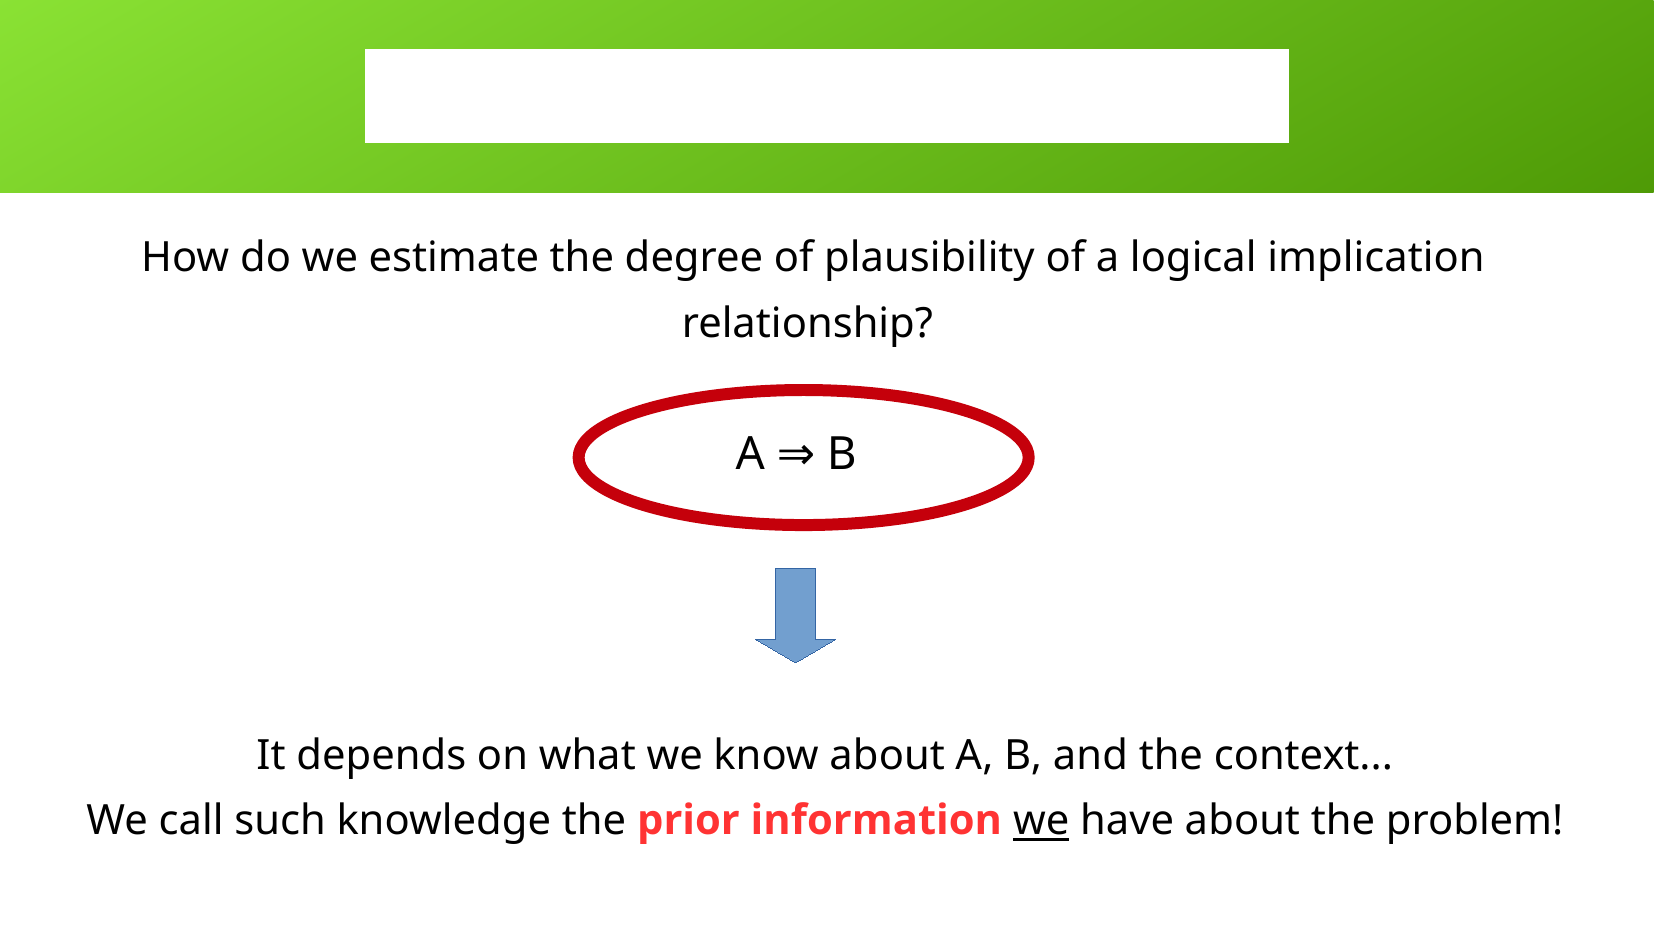

# The role of prior information
How do we estimate the degree of plausibility of a logical implication relationship?
A ⇒ B
It depends on what we know about A, B, and the context...
We call such knowledge the prior information we have about the problem!